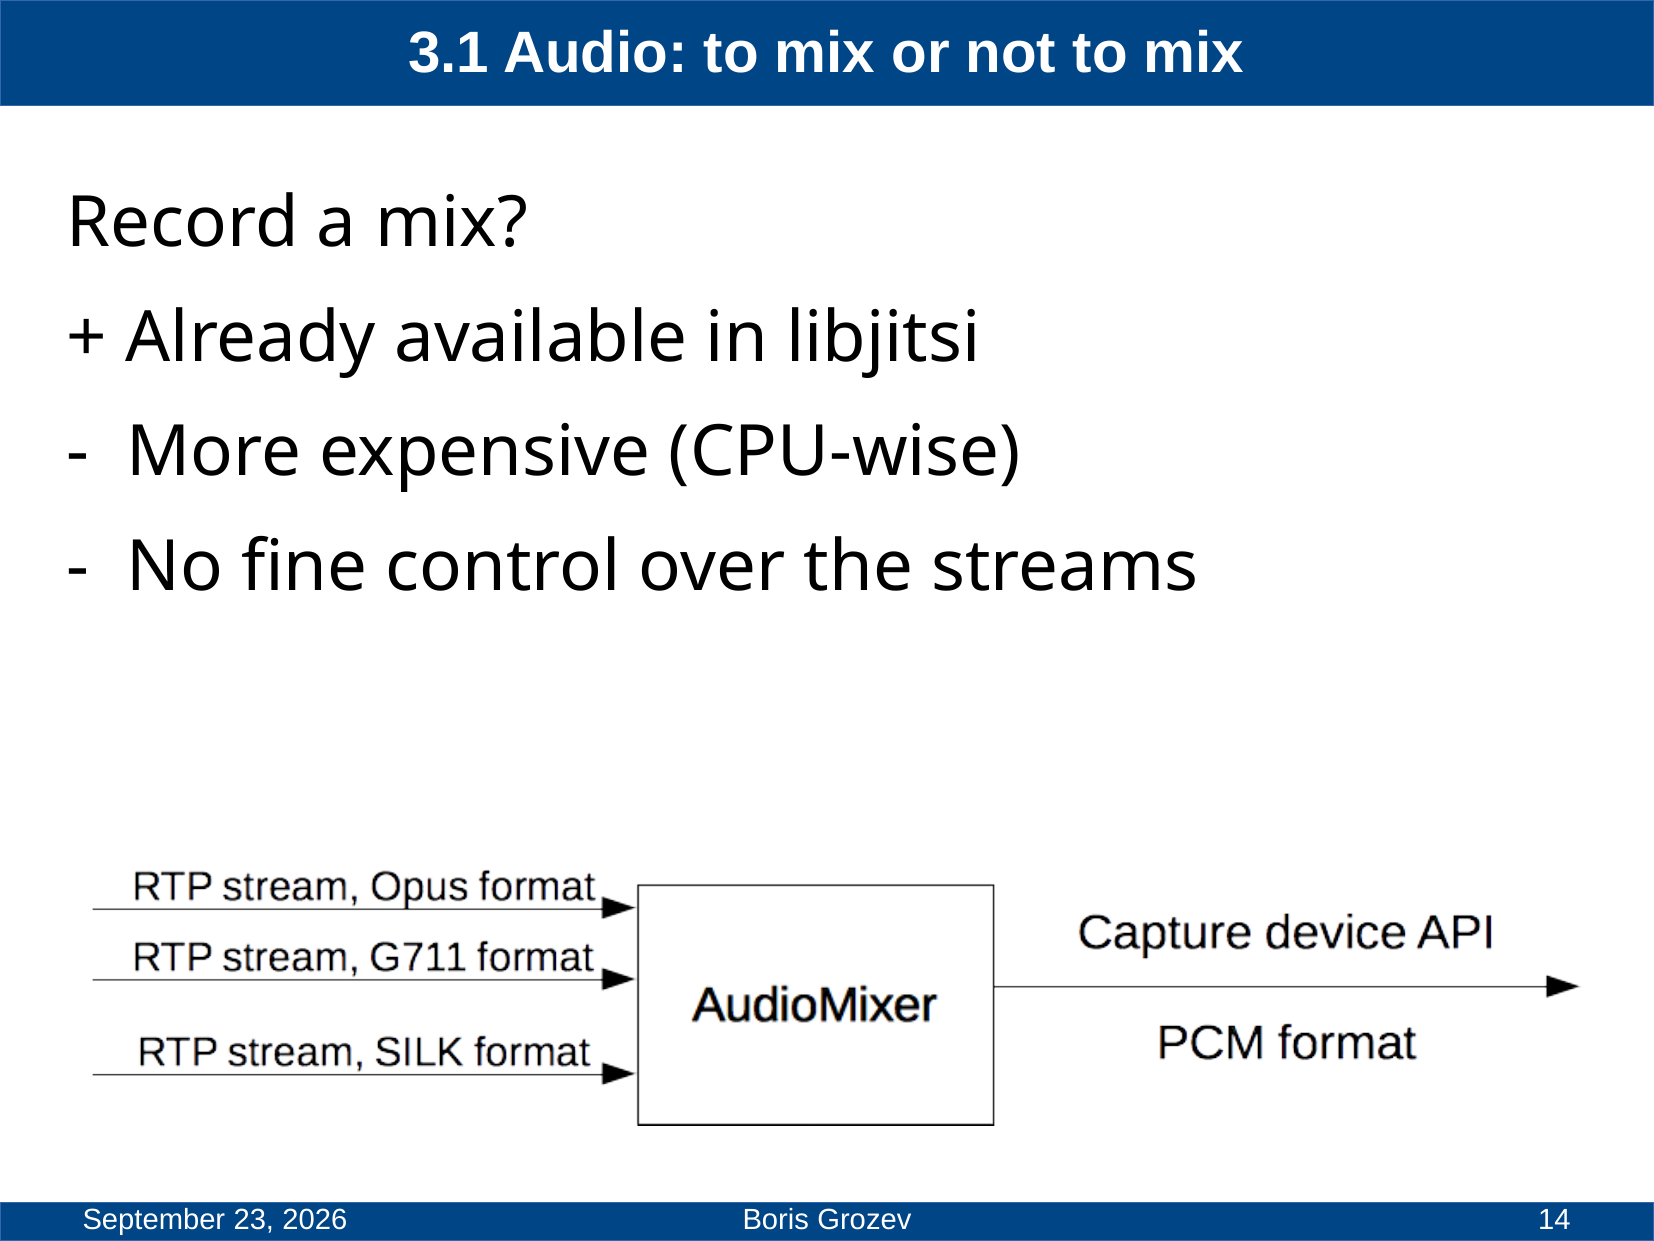

# 3.1 Audio: to mix or not to mix
Record a mix?
+ Already available in libjitsi
- More expensive (CPU-wise)
- No fine control over the streams
Boris Grozev
14